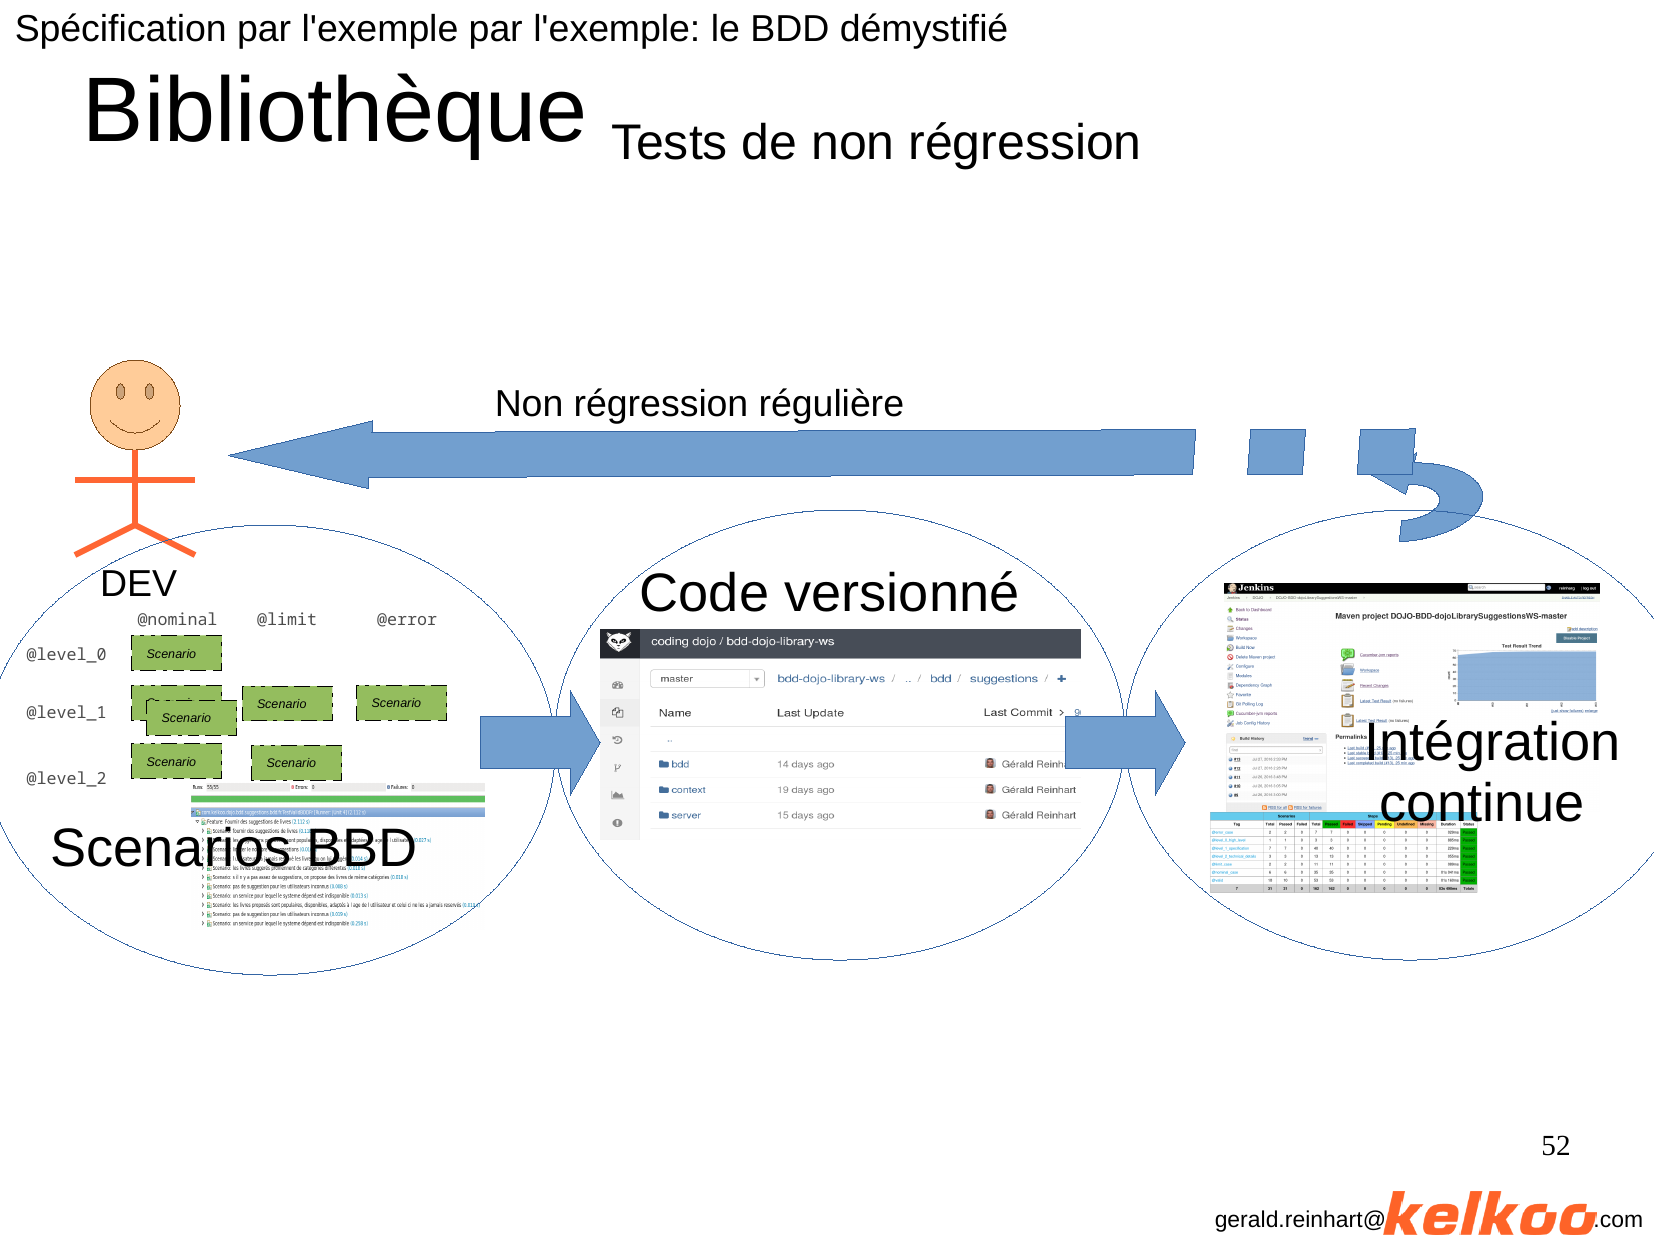

Spécification par l'exemple par l'exemple: le BDD démystifié
Bibliothèque
Tests de non régression
 DEV
Non régression régulière
@nominal
@limit
@error
@level_0
Scenario
Scenario
Scenario
Scenario
@level_1
Scenario
Scenario
Scenario
@level_2
Code versionné
Intégration
 continue
Scenarios BBD
52
 gerald.reinhart@ .com